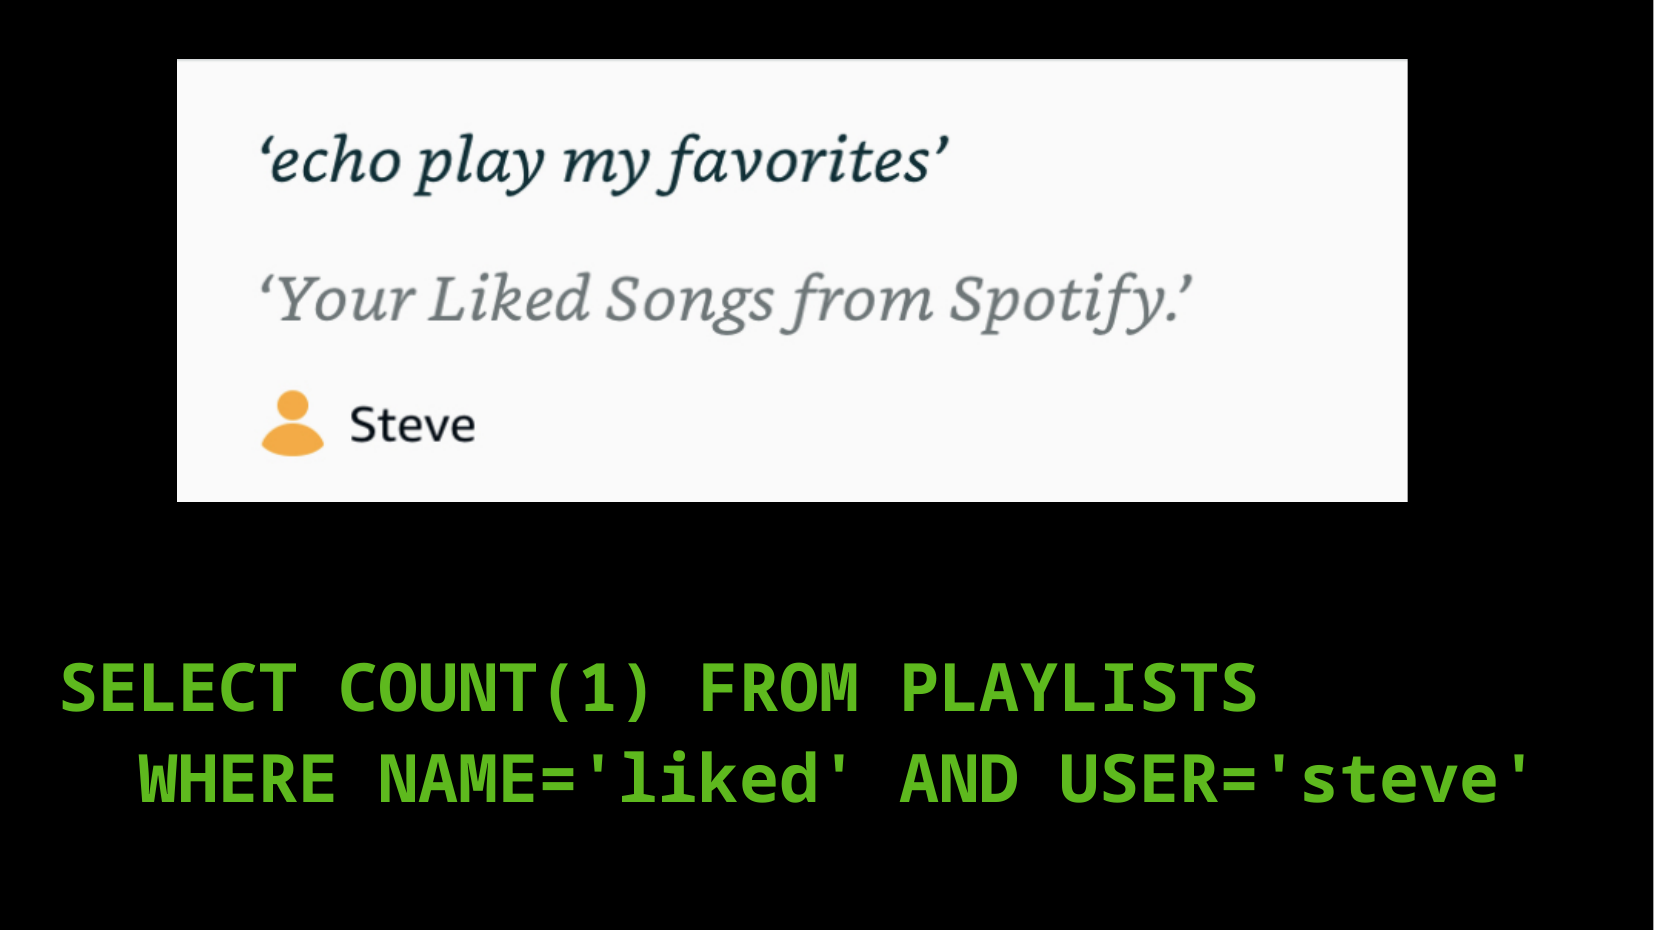

# SELECT COUNT(1) FROM PLAYLISTS WHERE NAME='liked' AND USER='steve'